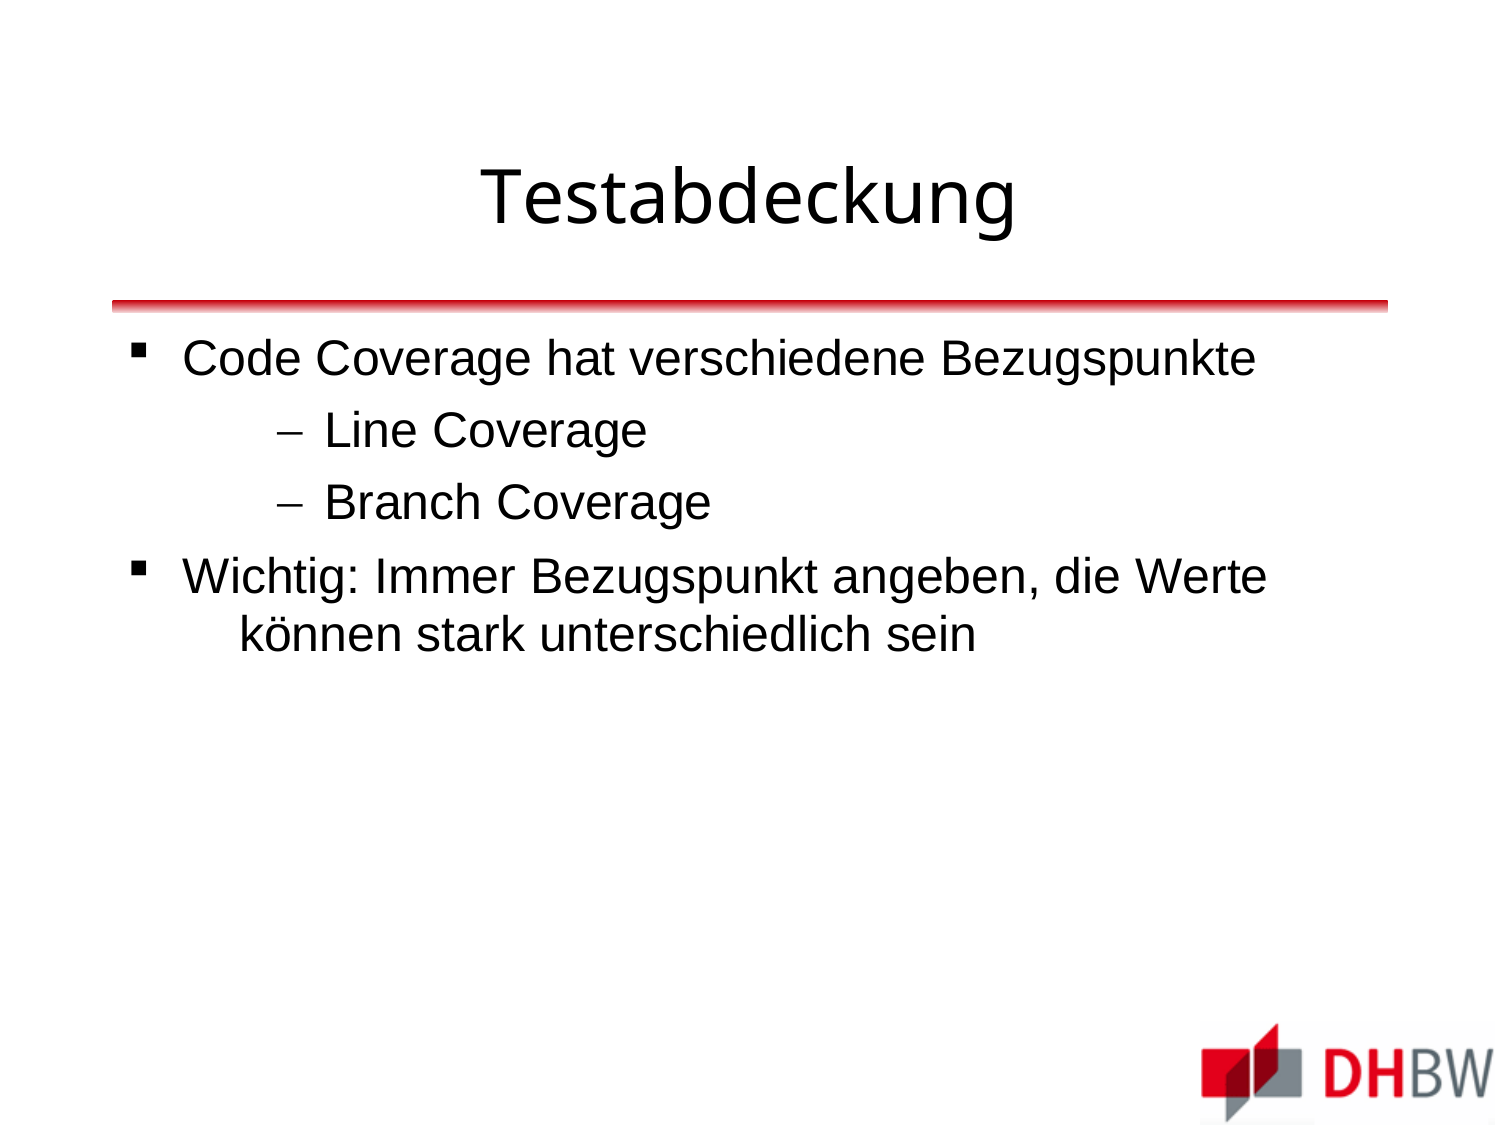

# Testabdeckung
Code Coverage hat verschiedene Bezugspunkte
Line Coverage
Branch Coverage
Wichtig: Immer Bezugspunkt angeben, die Werte können stark unterschiedlich sein